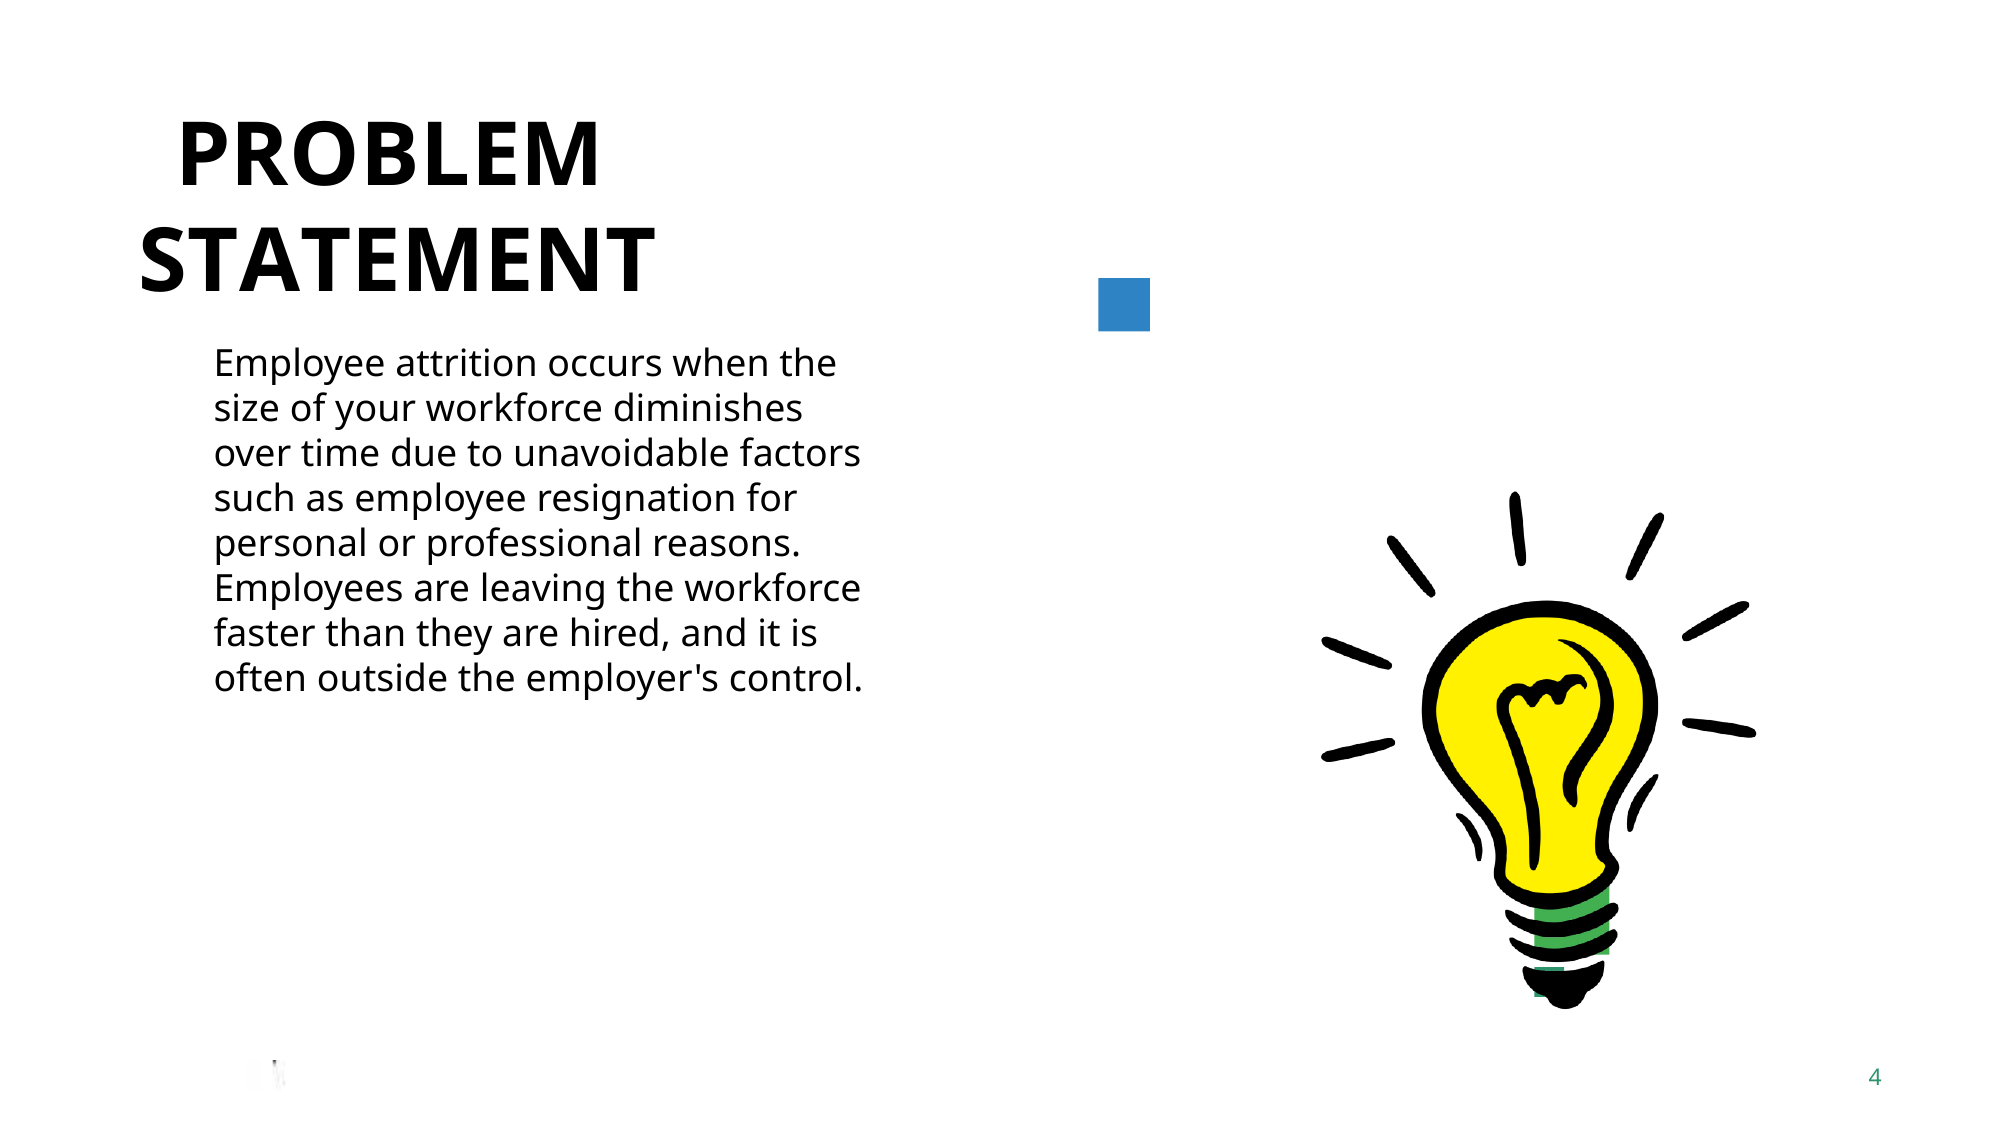

# PROBLEM	STATEMENT
Employee attrition occurs when the size of your workforce diminishes over time due to unavoidable factors such as employee resignation for personal or professional reasons. Employees are leaving the workforce faster than they are hired, and it is often outside the employer's control.